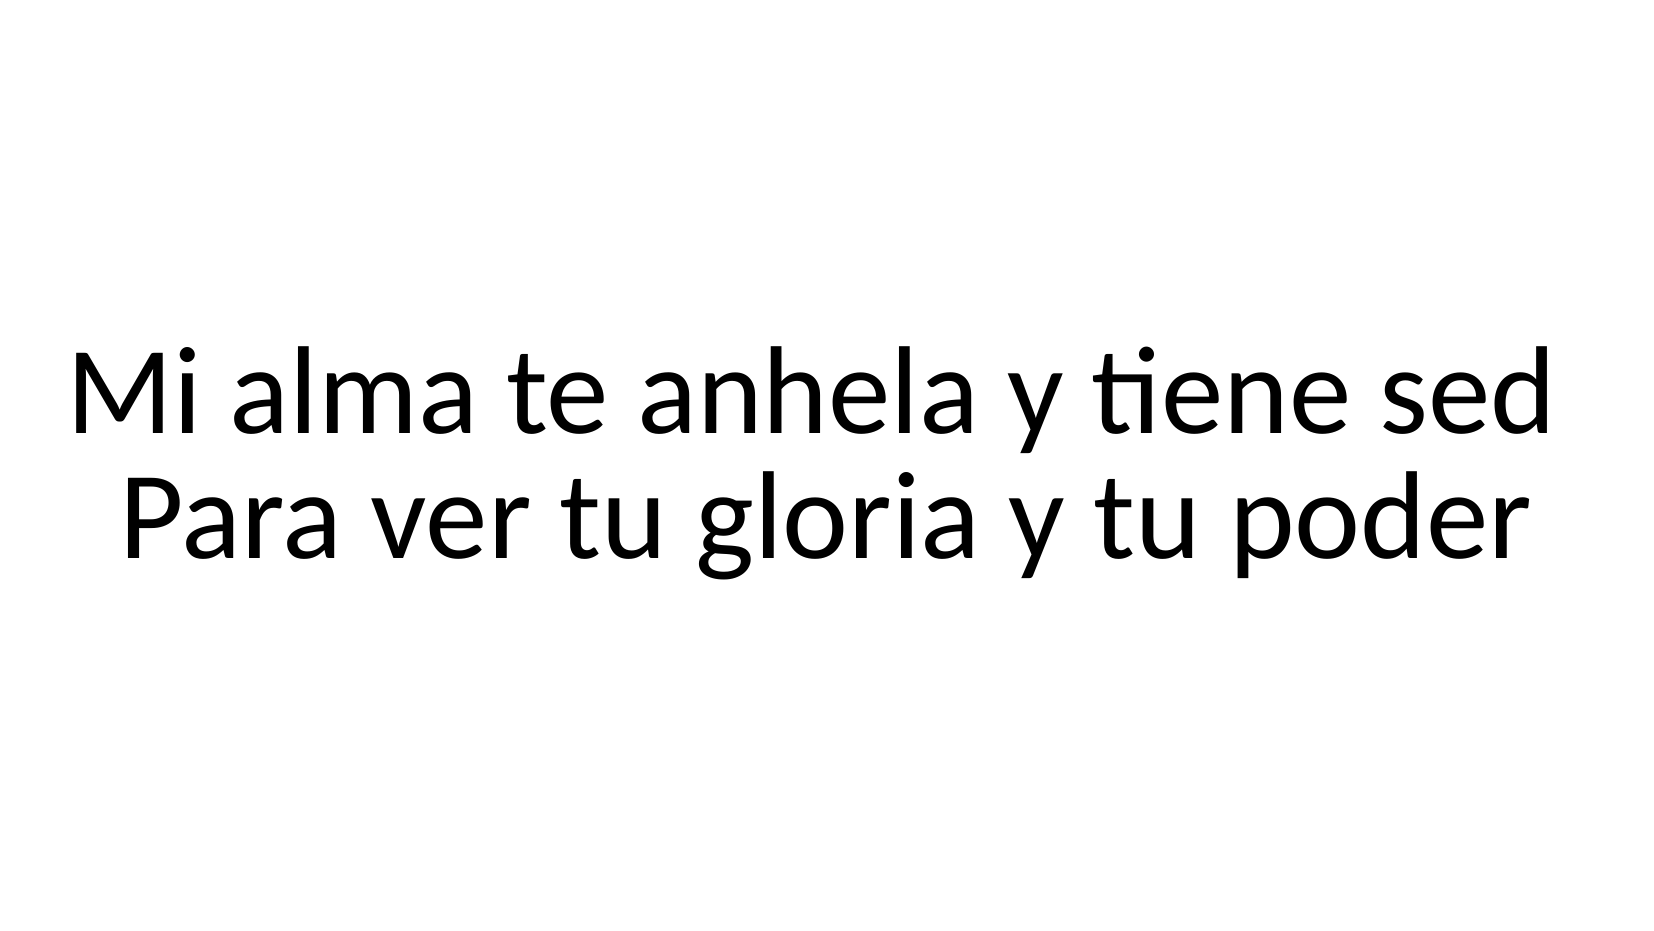

# Mi alma te anhela y tiene sed Para ver tu gloria y tu poder